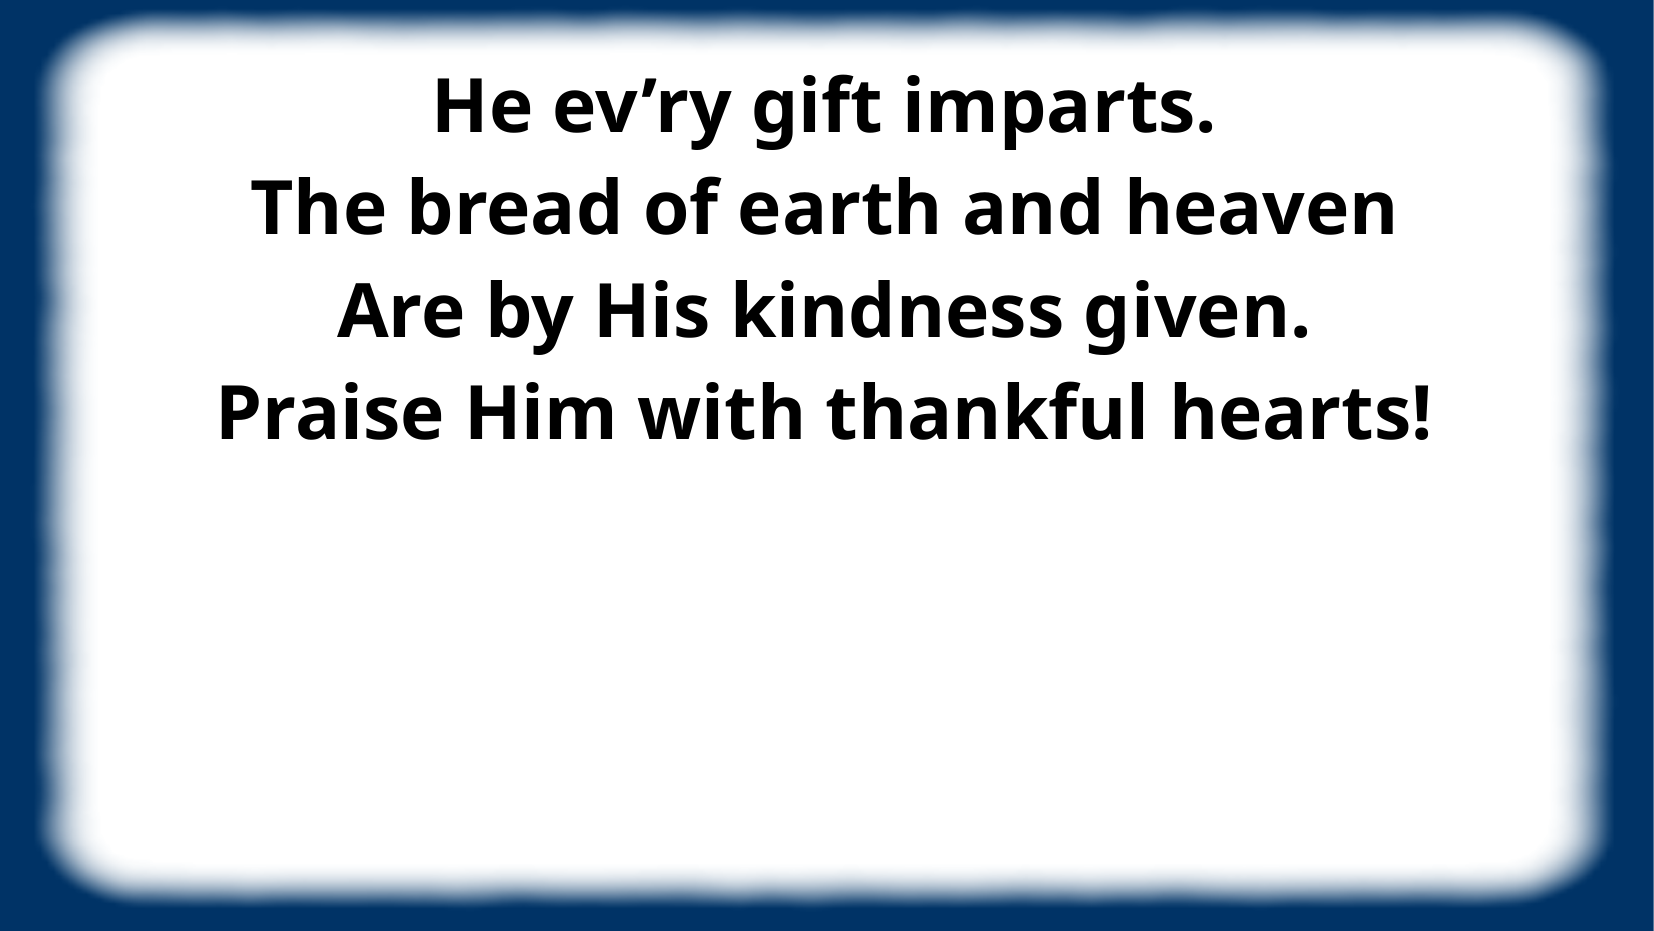

He ev’ry gift imparts.
The bread of earth and heaven
Are by His kindness given.
Praise Him with thankful hearts!